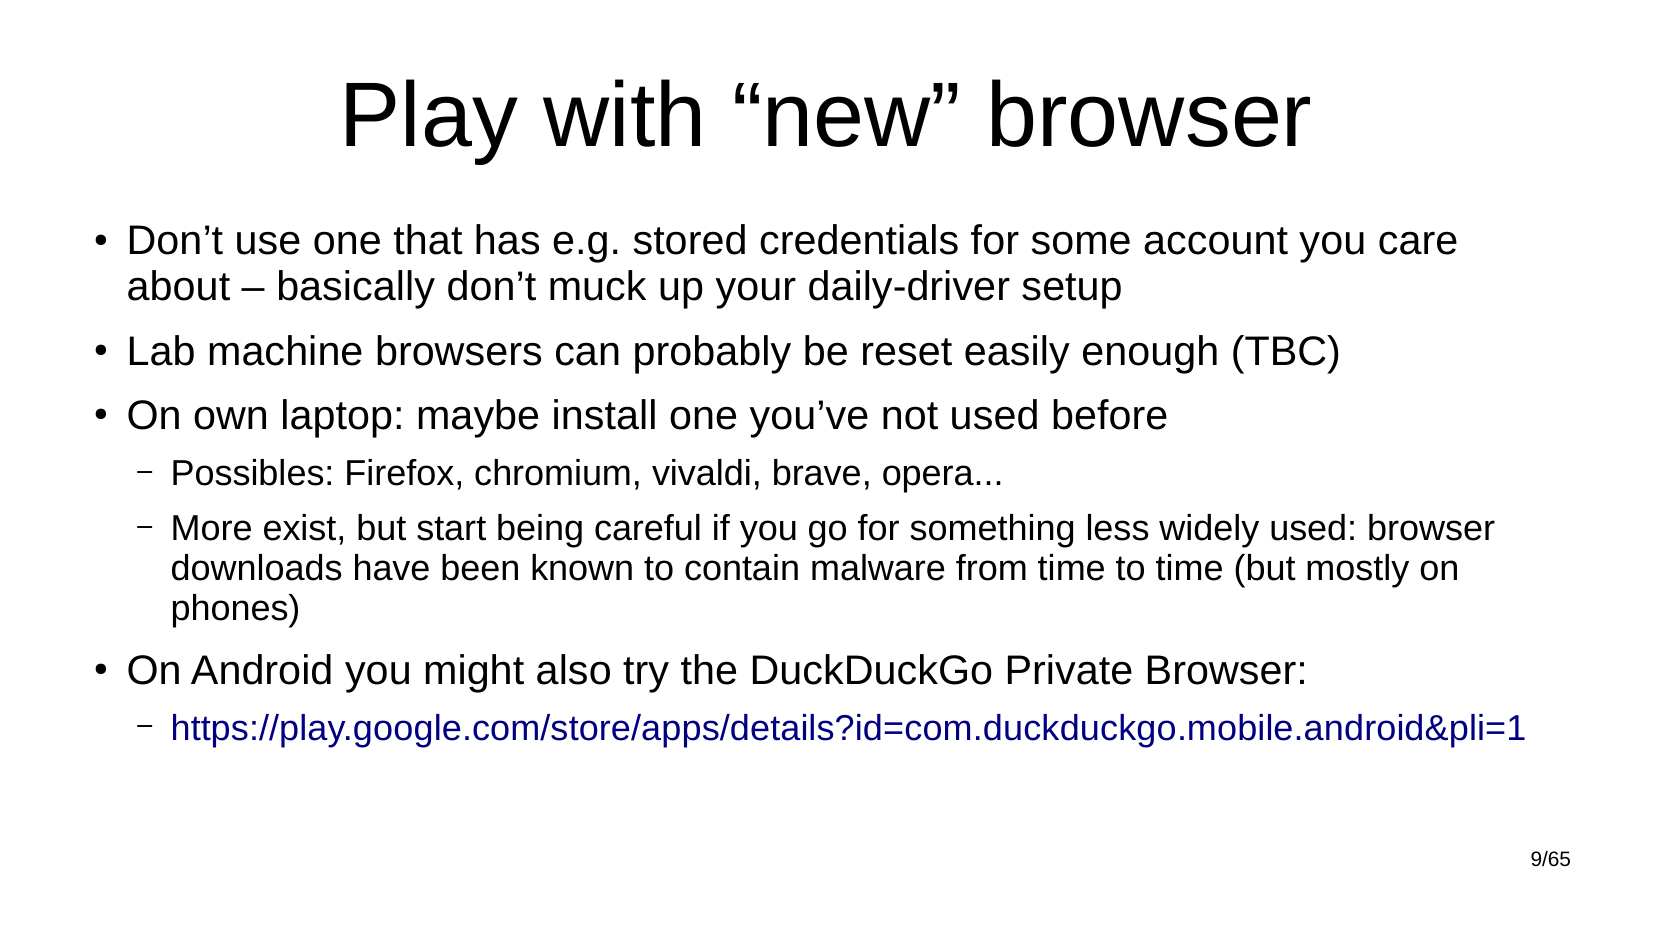

# Play with “new” browser
Don’t use one that has e.g. stored credentials for some account you care about – basically don’t muck up your daily-driver setup
Lab machine browsers can probably be reset easily enough (TBC)
On own laptop: maybe install one you’ve not used before
Possibles: Firefox, chromium, vivaldi, brave, opera...
More exist, but start being careful if you go for something less widely used: browser downloads have been known to contain malware from time to time (but mostly on phones)
On Android you might also try the DuckDuckGo Private Browser:
https://play.google.com/store/apps/details?id=com.duckduckgo.mobile.android&pli=1
9